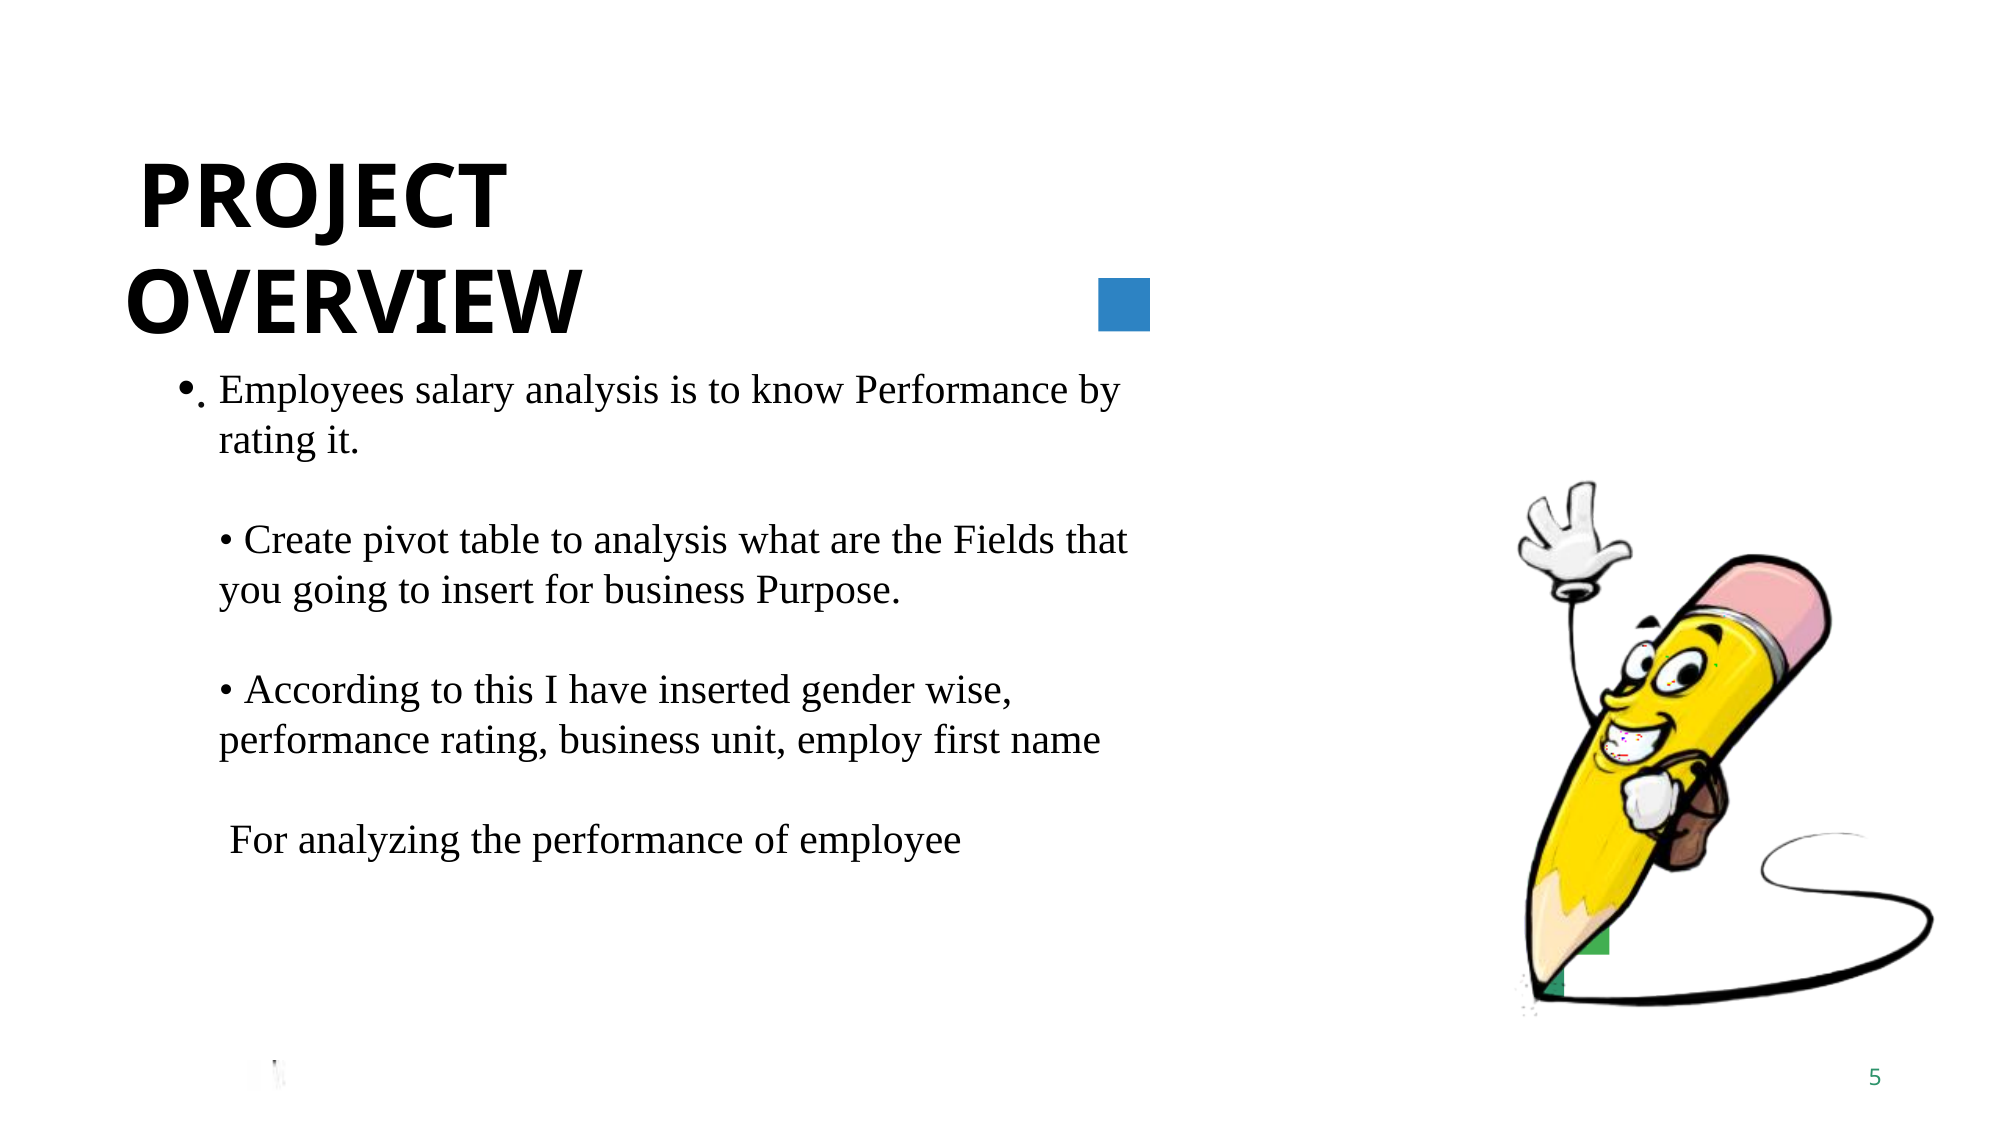

# PROJECT	OVERVIEW
.
Employees salary analysis is to know Performance by rating it.
• Create pivot table to analysis what are the Fields that you going to insert for business Purpose.
• According to this I have inserted gender wise, performance rating, business unit, employ first name
 For analyzing the performance of employee